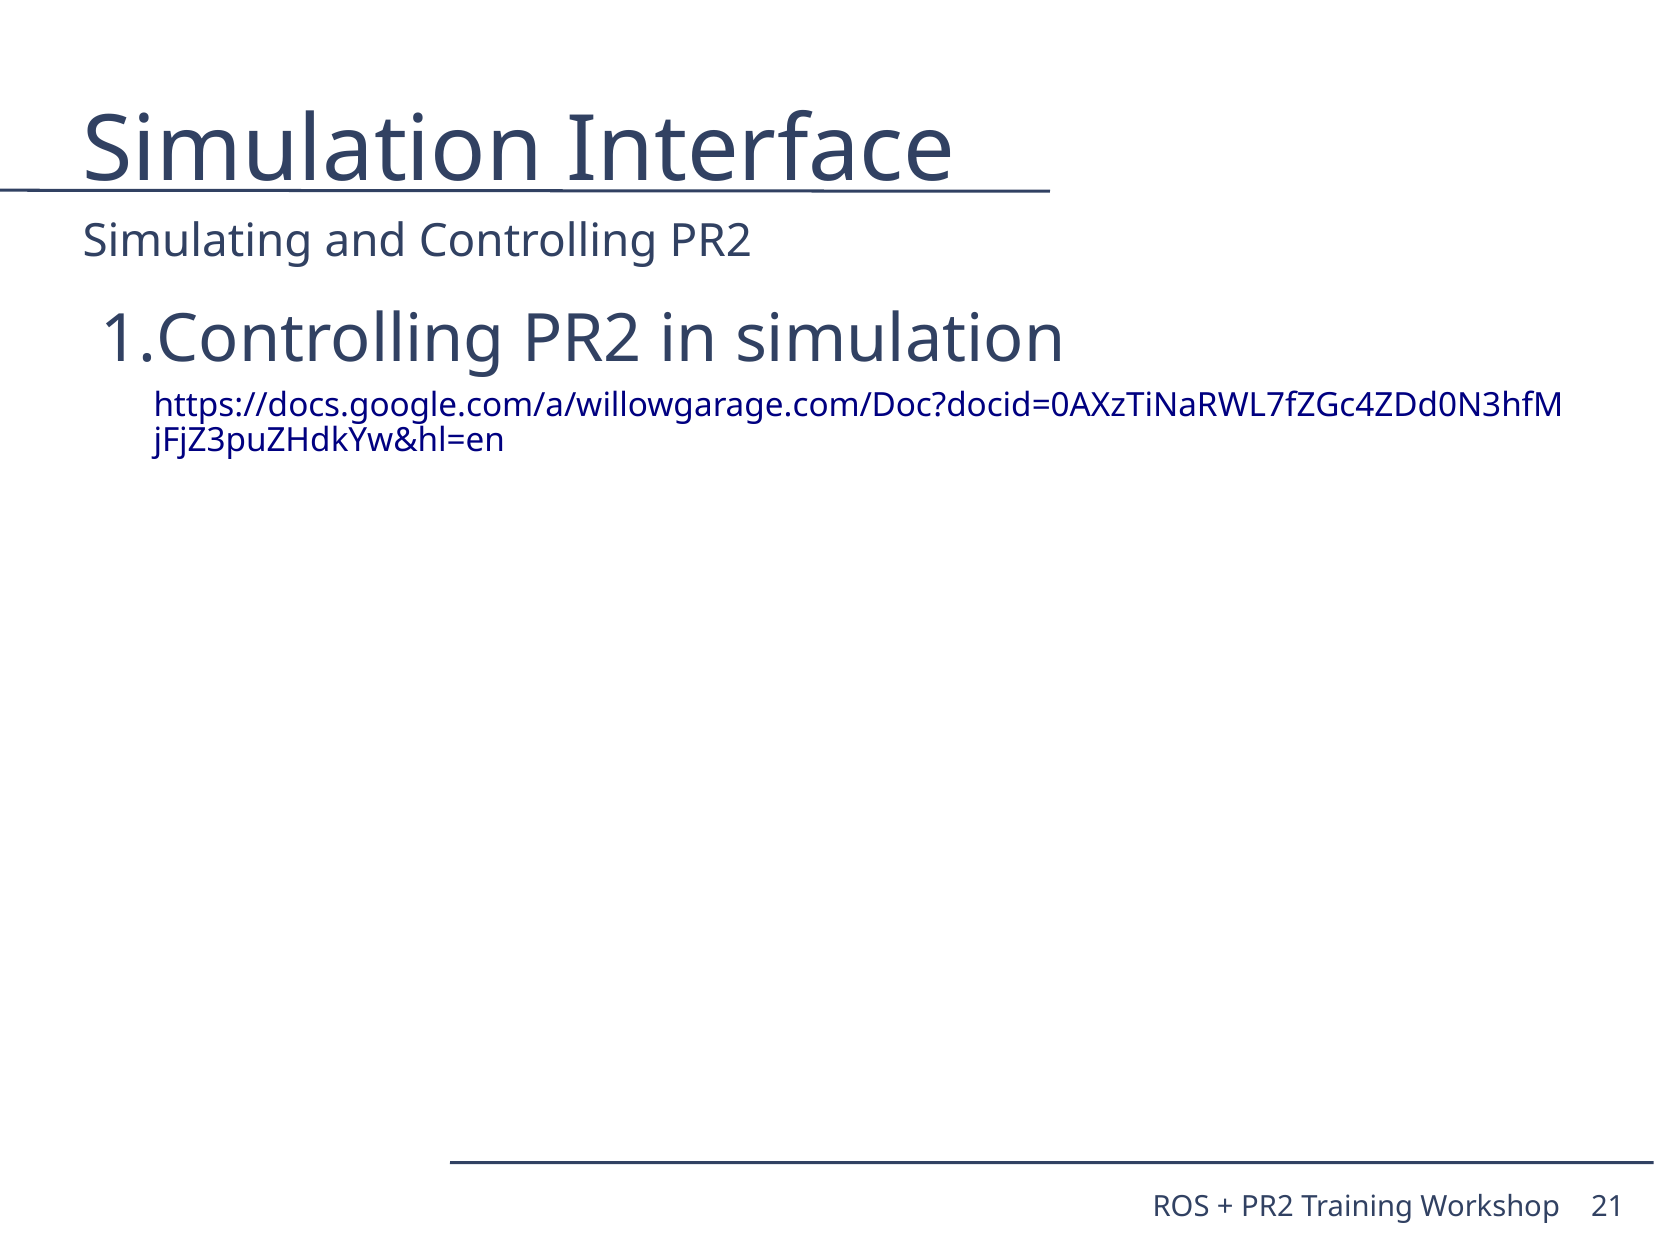

# Simulation Interface Simulating and Controlling PR2
Controlling PR2 in simulation
https://docs.google.com/a/willowgarage.com/Doc?docid=0AXzTiNaRWL7fZGc4ZDd0N3hfMjFjZ3puZHdkYw&hl=en